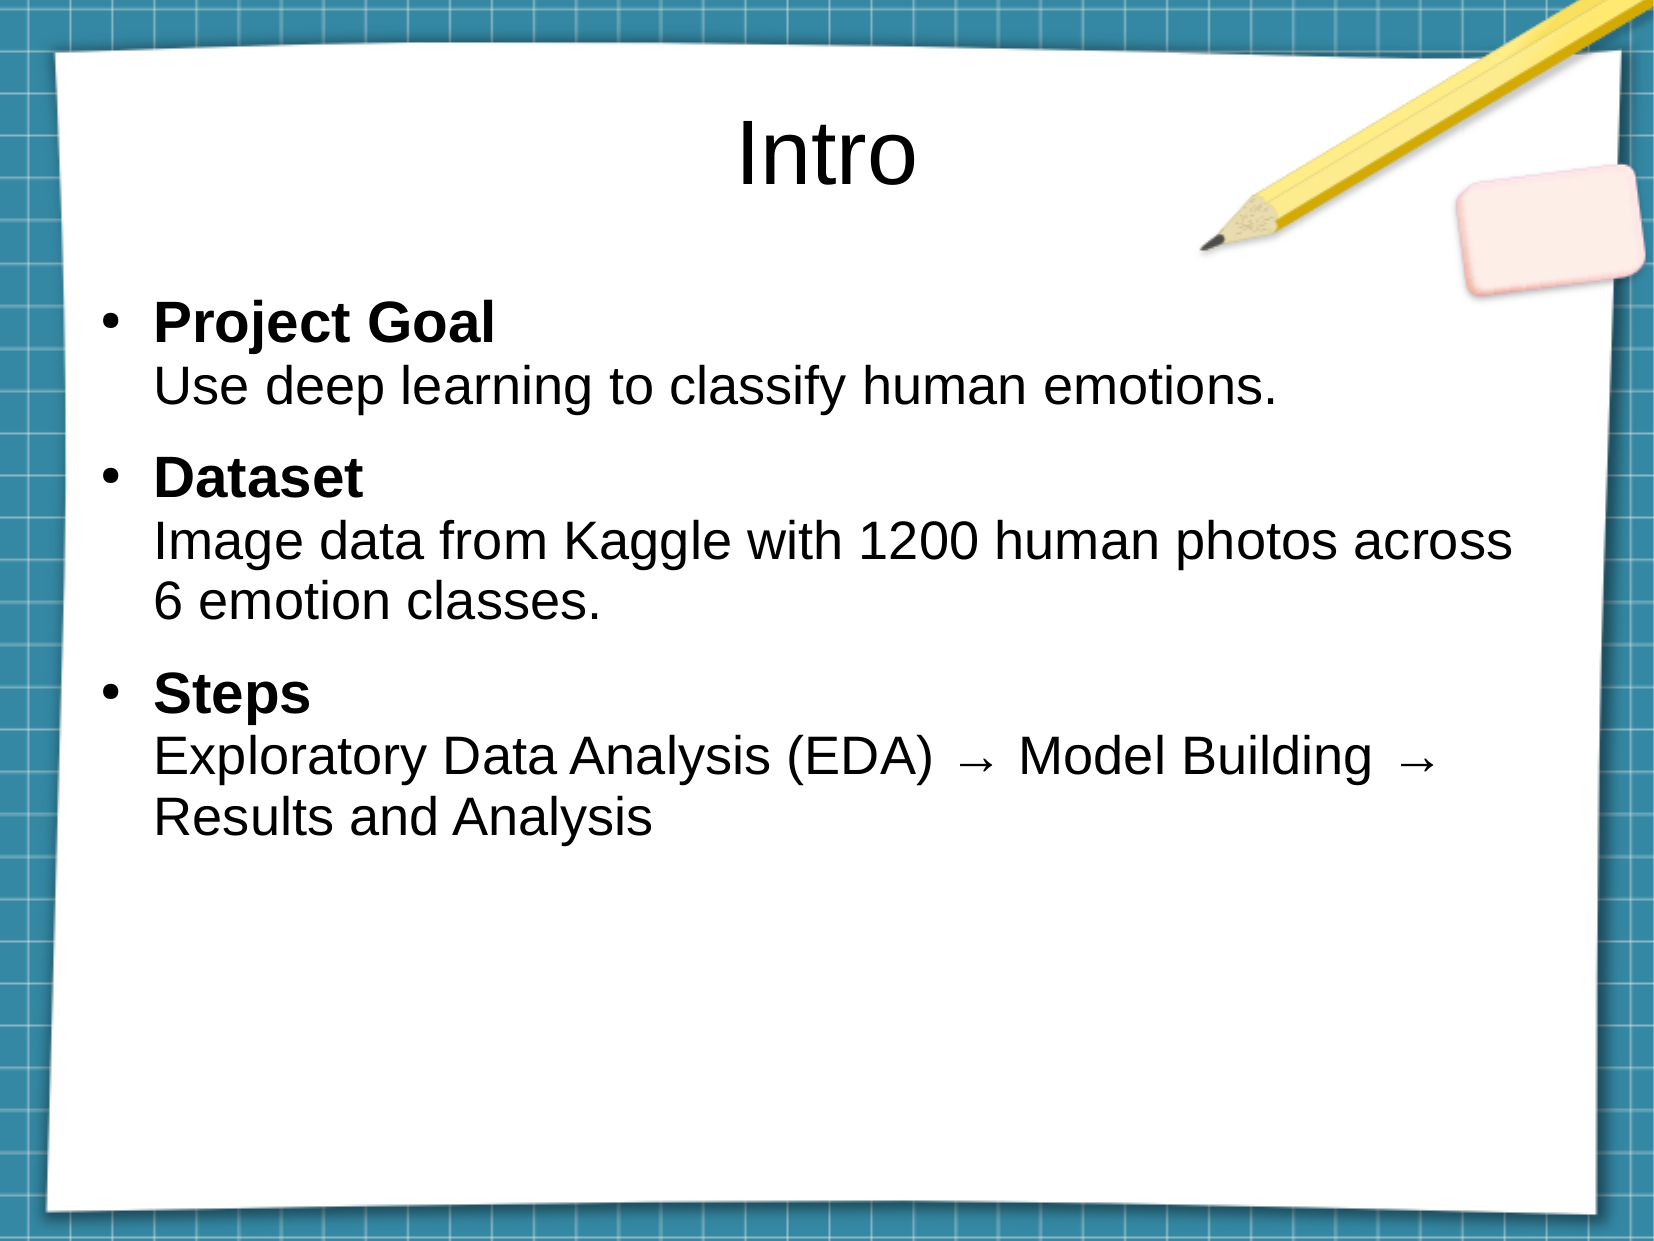

# Intro
Project Goal
Use deep learning to classify human emotions.
Dataset
Image data from Kaggle with 1200 human photos across 6 emotion classes.
Steps
Exploratory Data Analysis (EDA) ‭→ Model Building → Results and Analysis